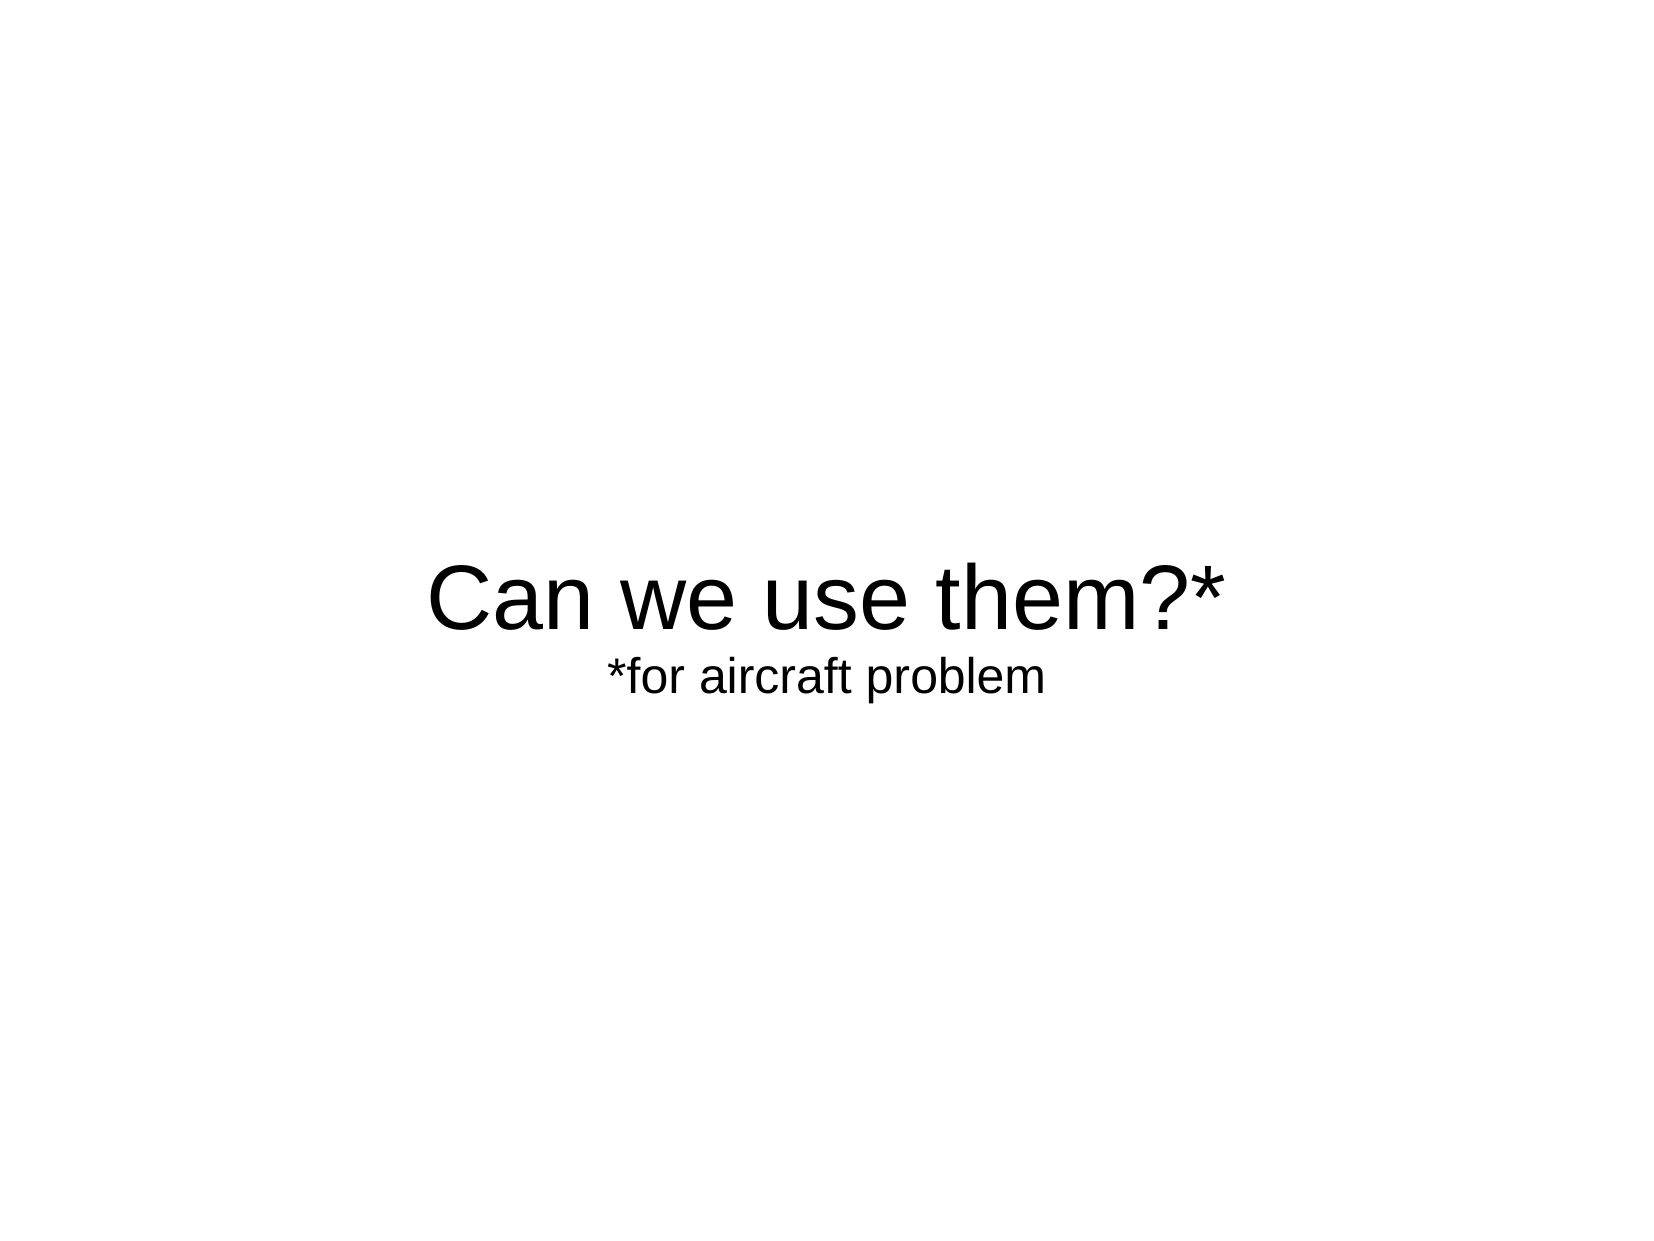

# Can we use them?* *for aircraft problem